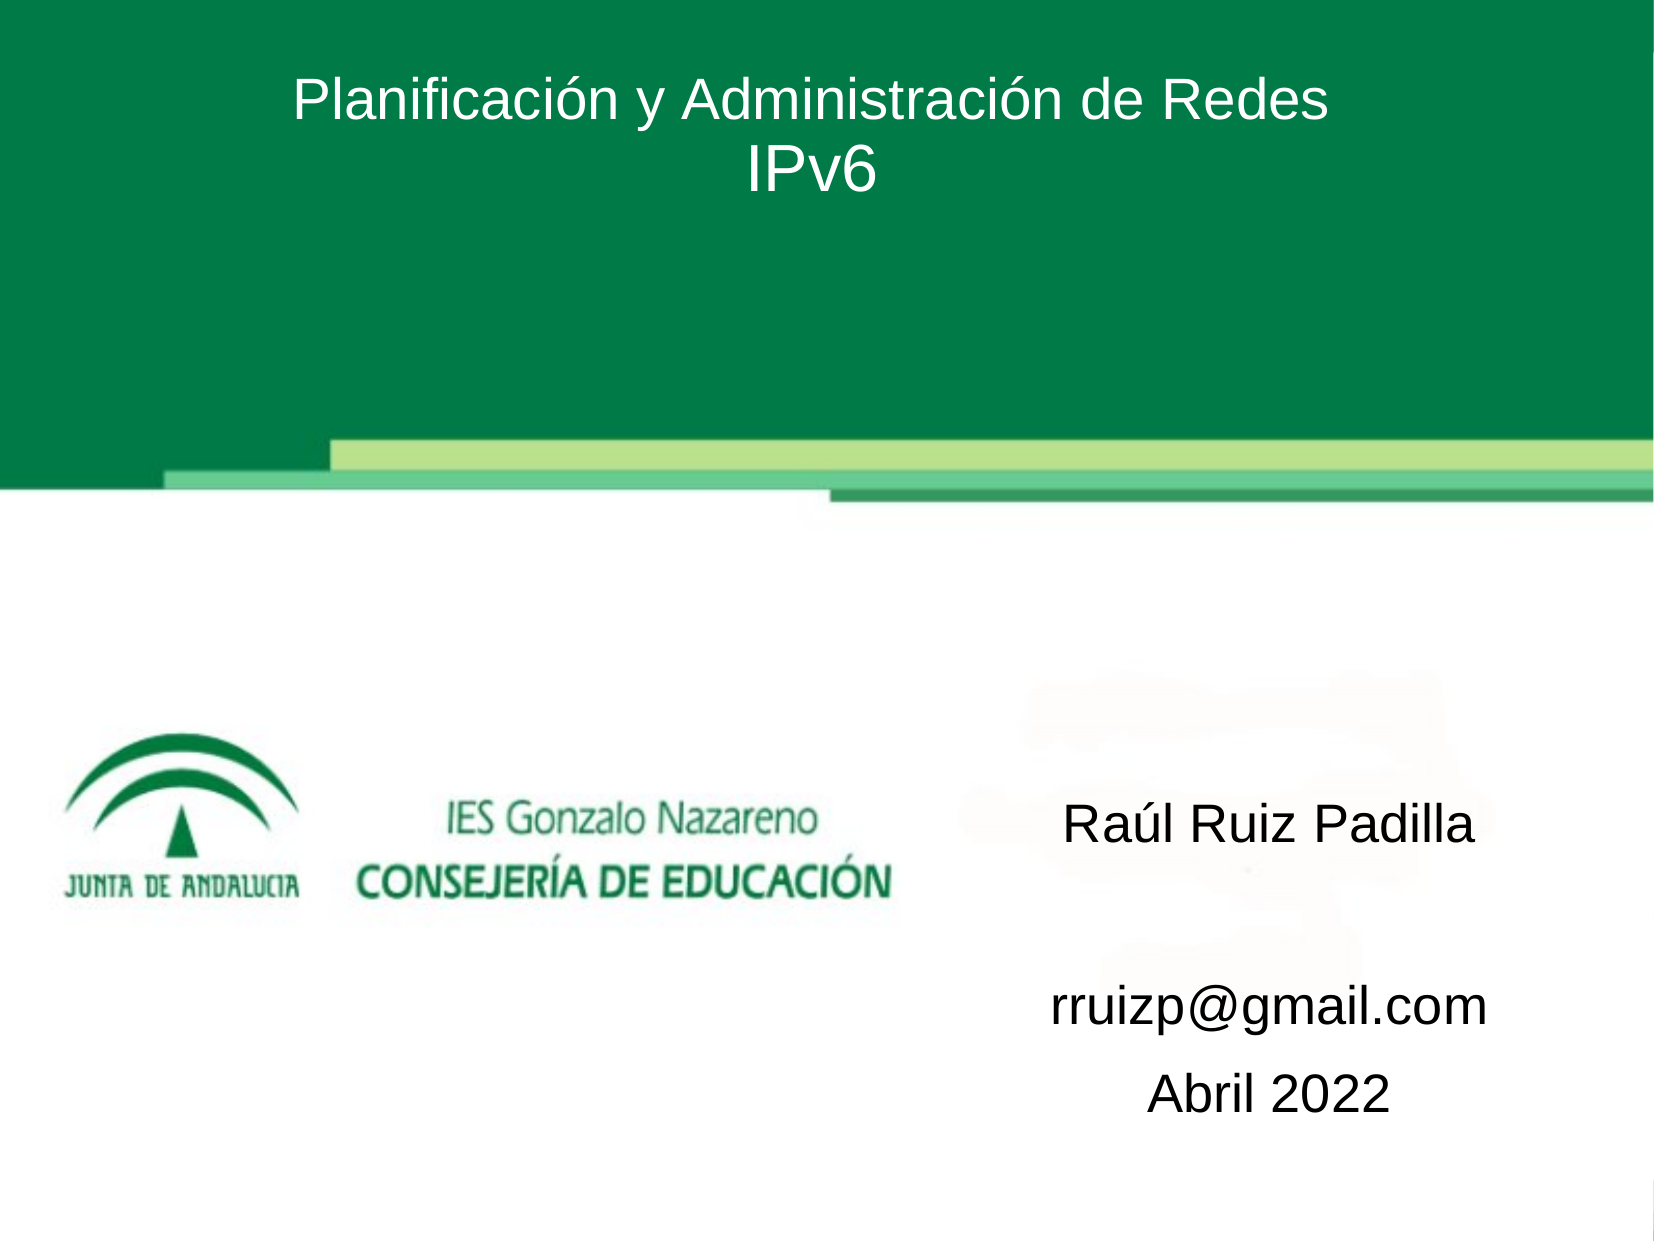

Planificación y Administración de Redes
IPv6
Raúl Ruiz Padilla
rruizp@gmail.com
Abril 2022